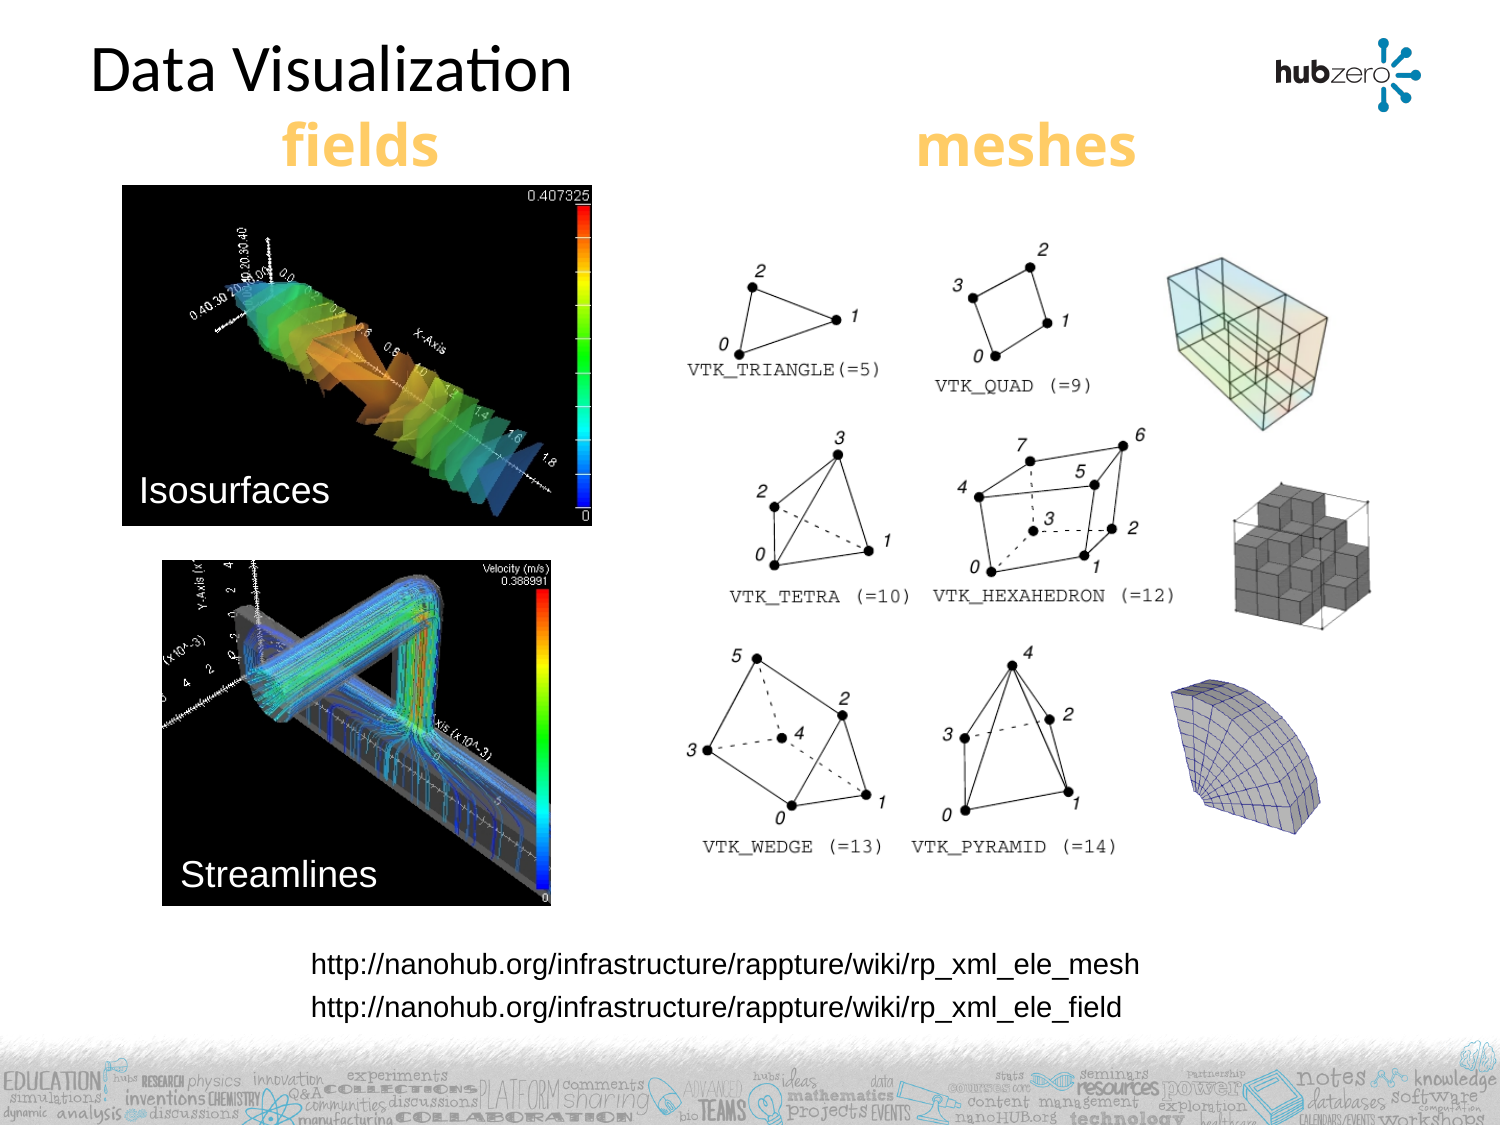

# Data Visualization
fields
meshes
Isosurfaces
Streamlines
http://nanohub.org/infrastructure/rappture/wiki/rp_xml_ele_mesh
http://nanohub.org/infrastructure/rappture/wiki/rp_xml_ele_field